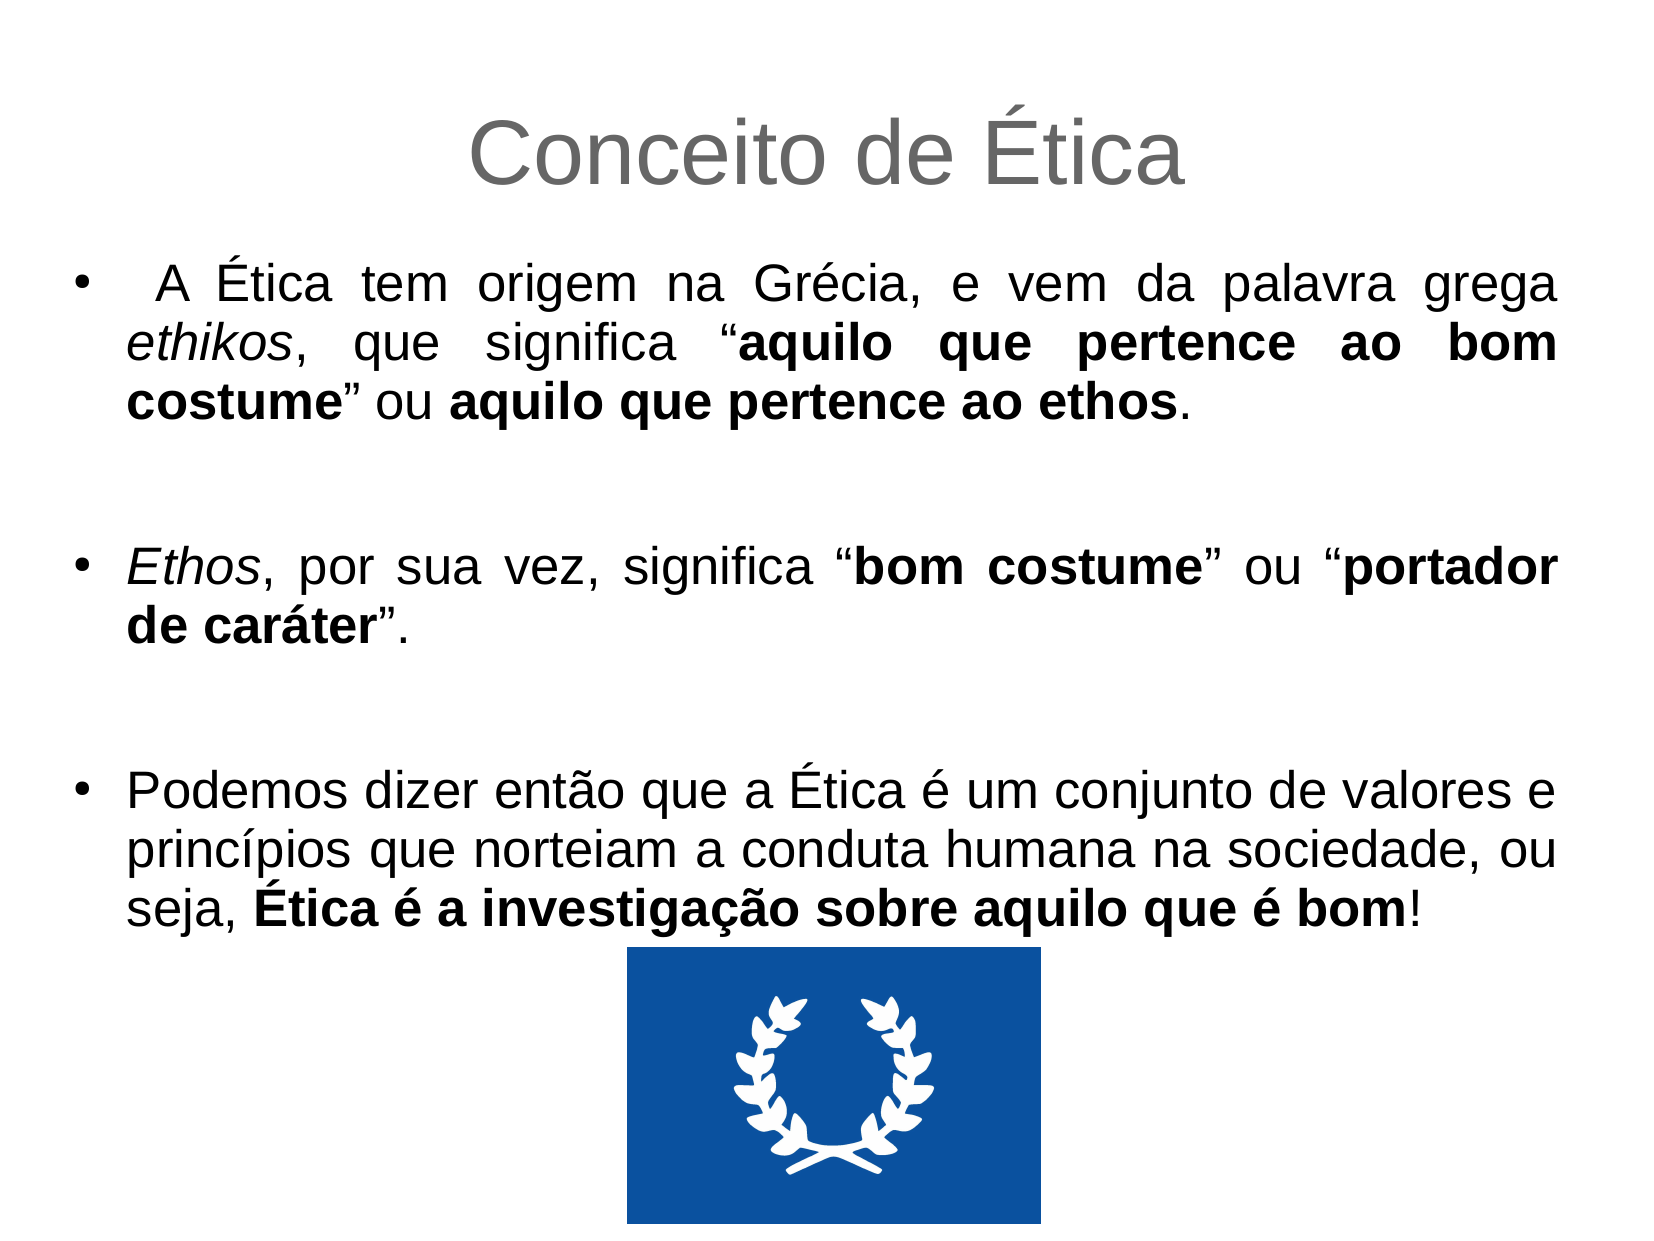

# Conceito de Ética
 A Ética tem origem na Grécia, e vem da palavra grega ethikos, que significa “aquilo que pertence ao bom costume” ou aquilo que pertence ao ethos.
Ethos, por sua vez, significa “bom costume” ou “portador de caráter”.
Podemos dizer então que a Ética é um conjunto de valores e princípios que norteiam a conduta humana na sociedade, ou seja, Ética é a investigação sobre aquilo que é bom!